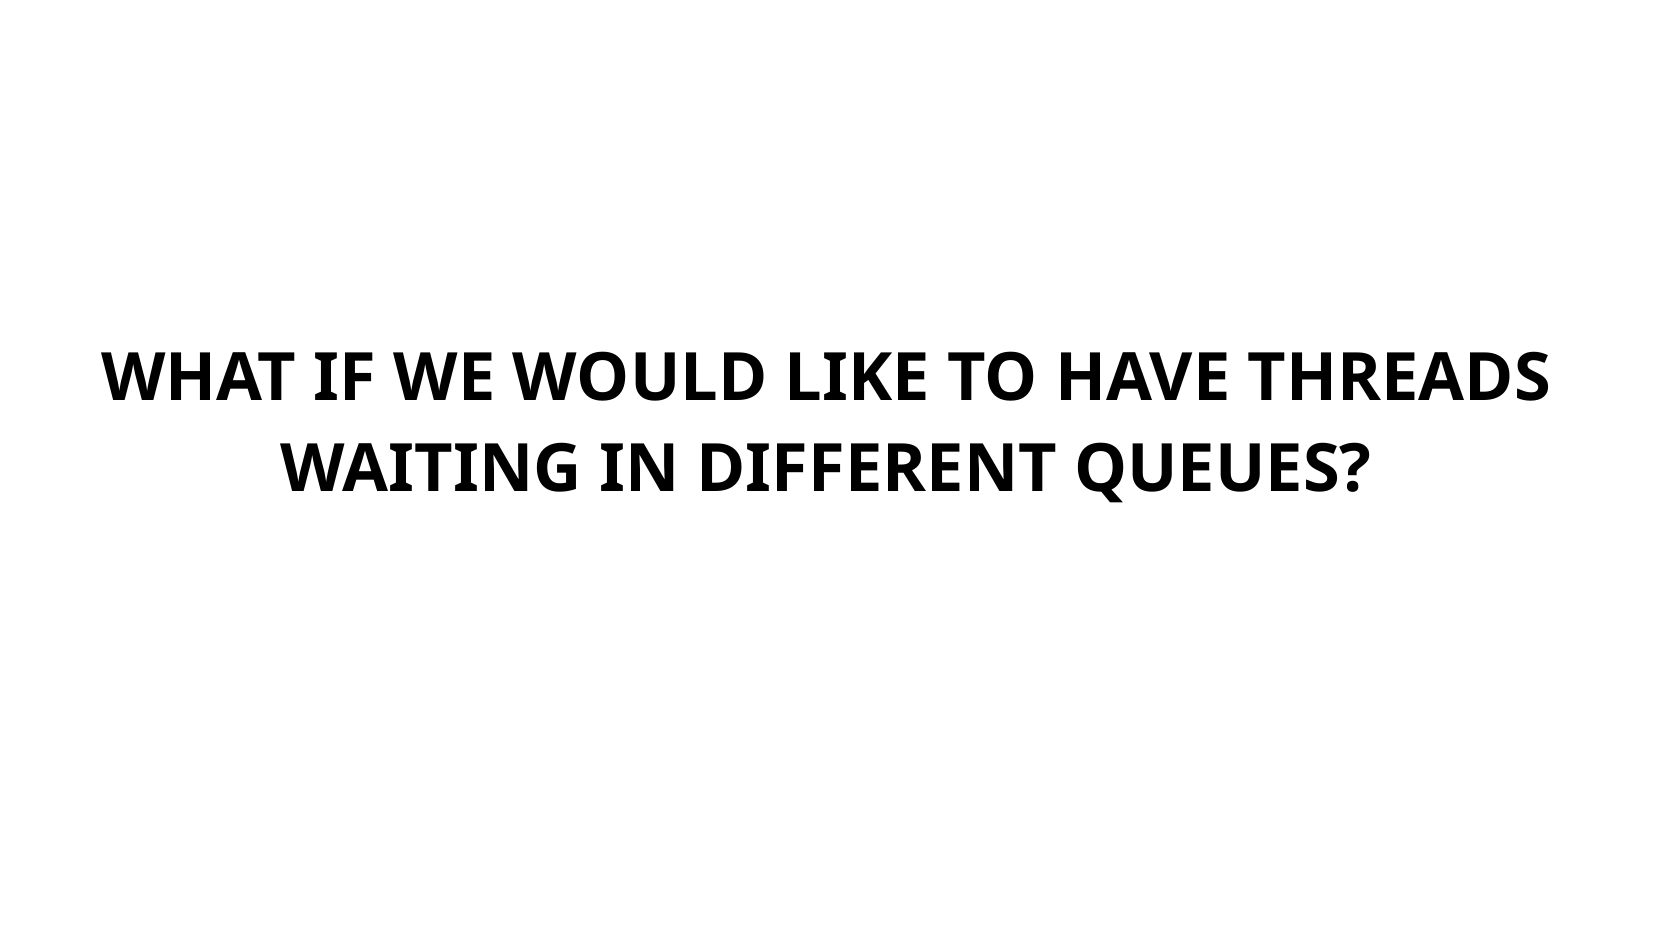

# WHAT IF WE WOULD LIKE TO HAVE THREADS WAITING IN DIFFERENT QUEUES?